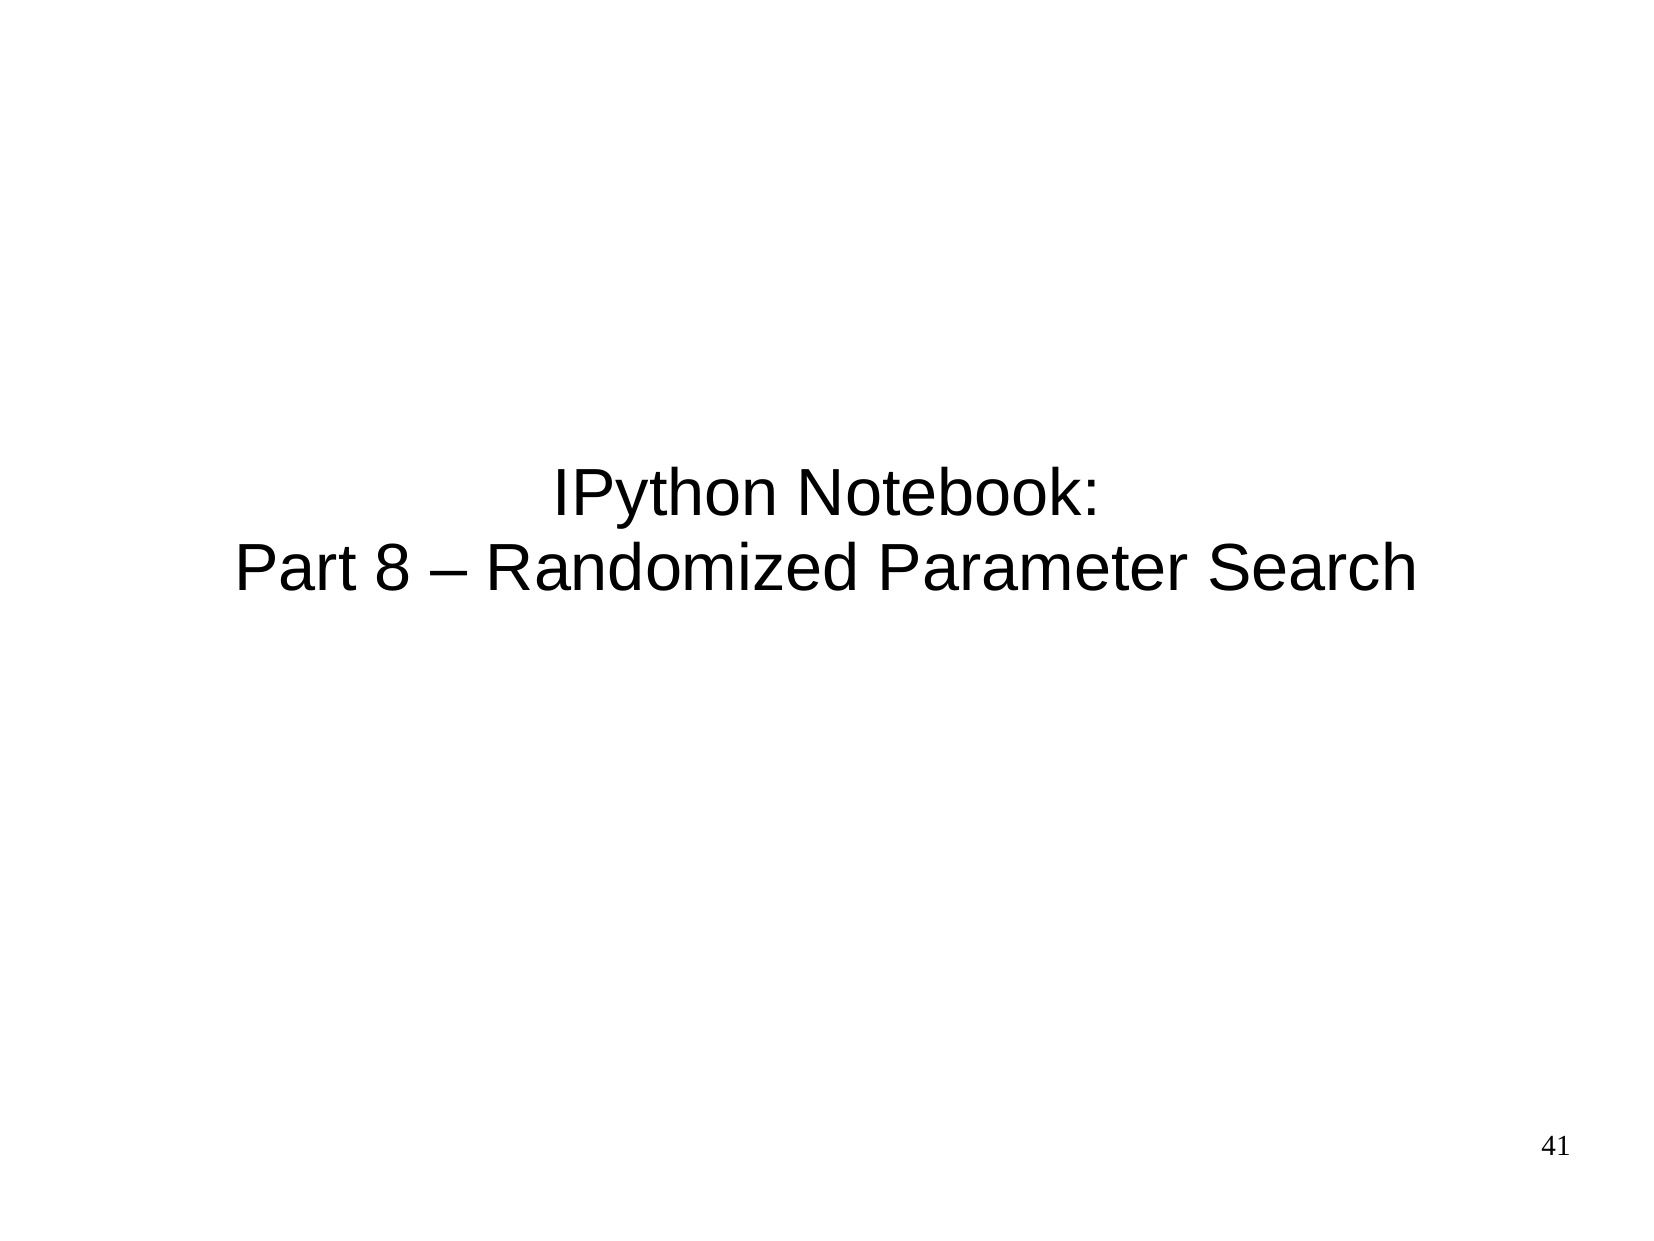

# IPython Notebook:
Part 8 – Randomized Parameter Search
41